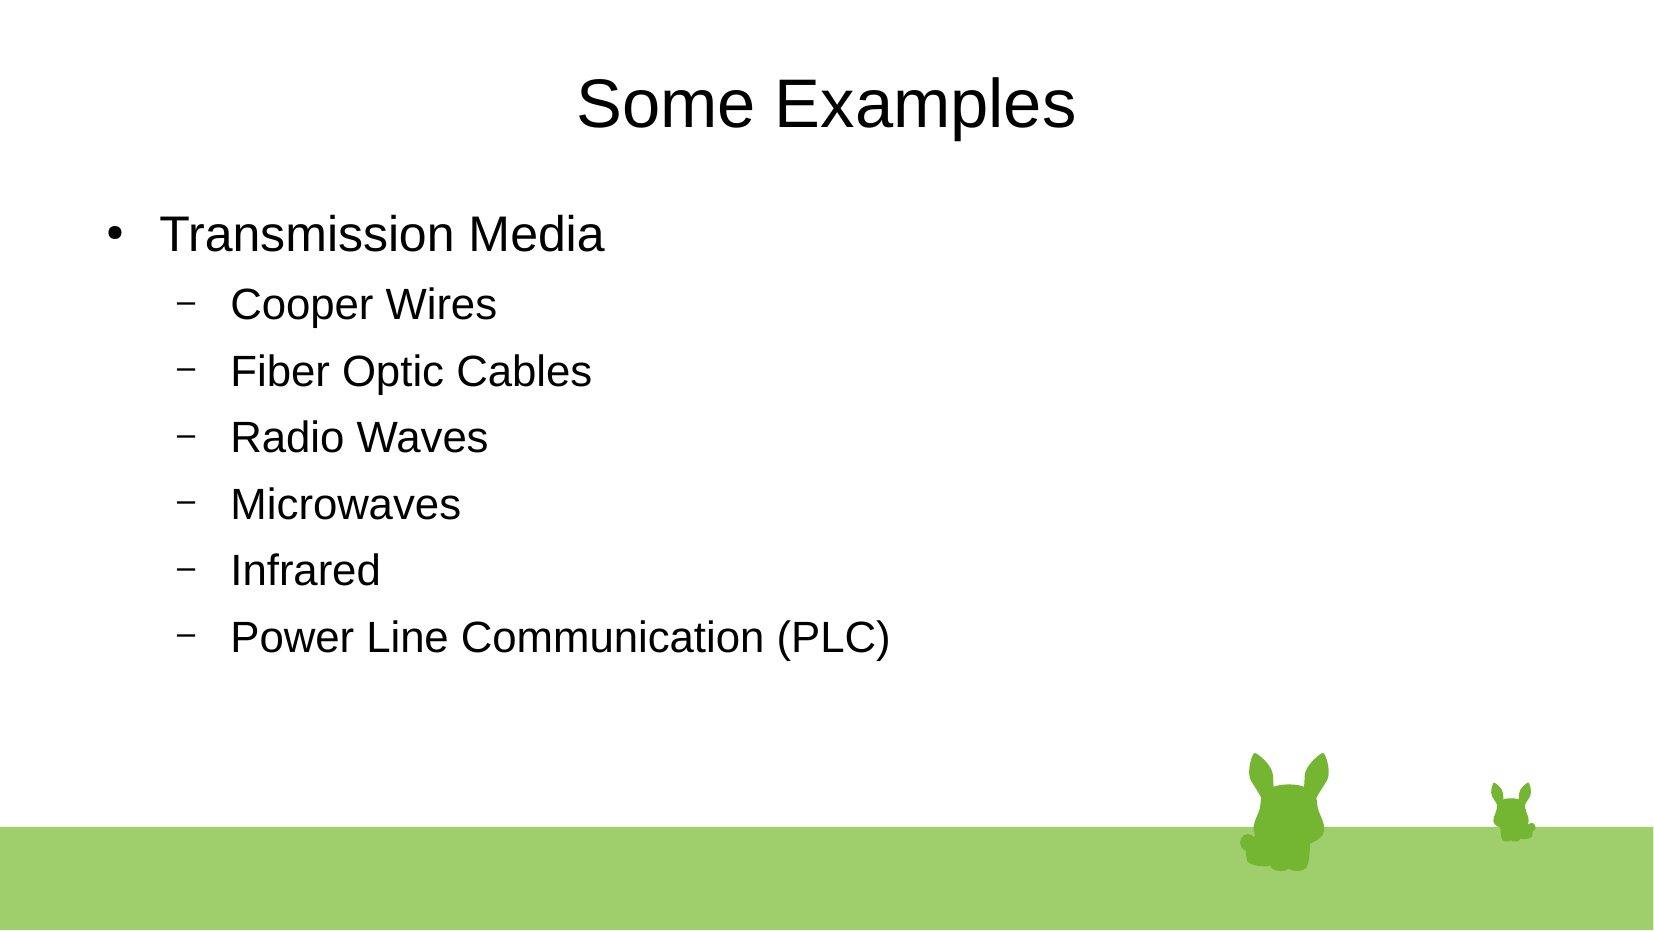

# Some Examples
Transmission Media
Cooper Wires
Fiber Optic Cables
Radio Waves
Microwaves
Infrared
Power Line Communication (PLC)